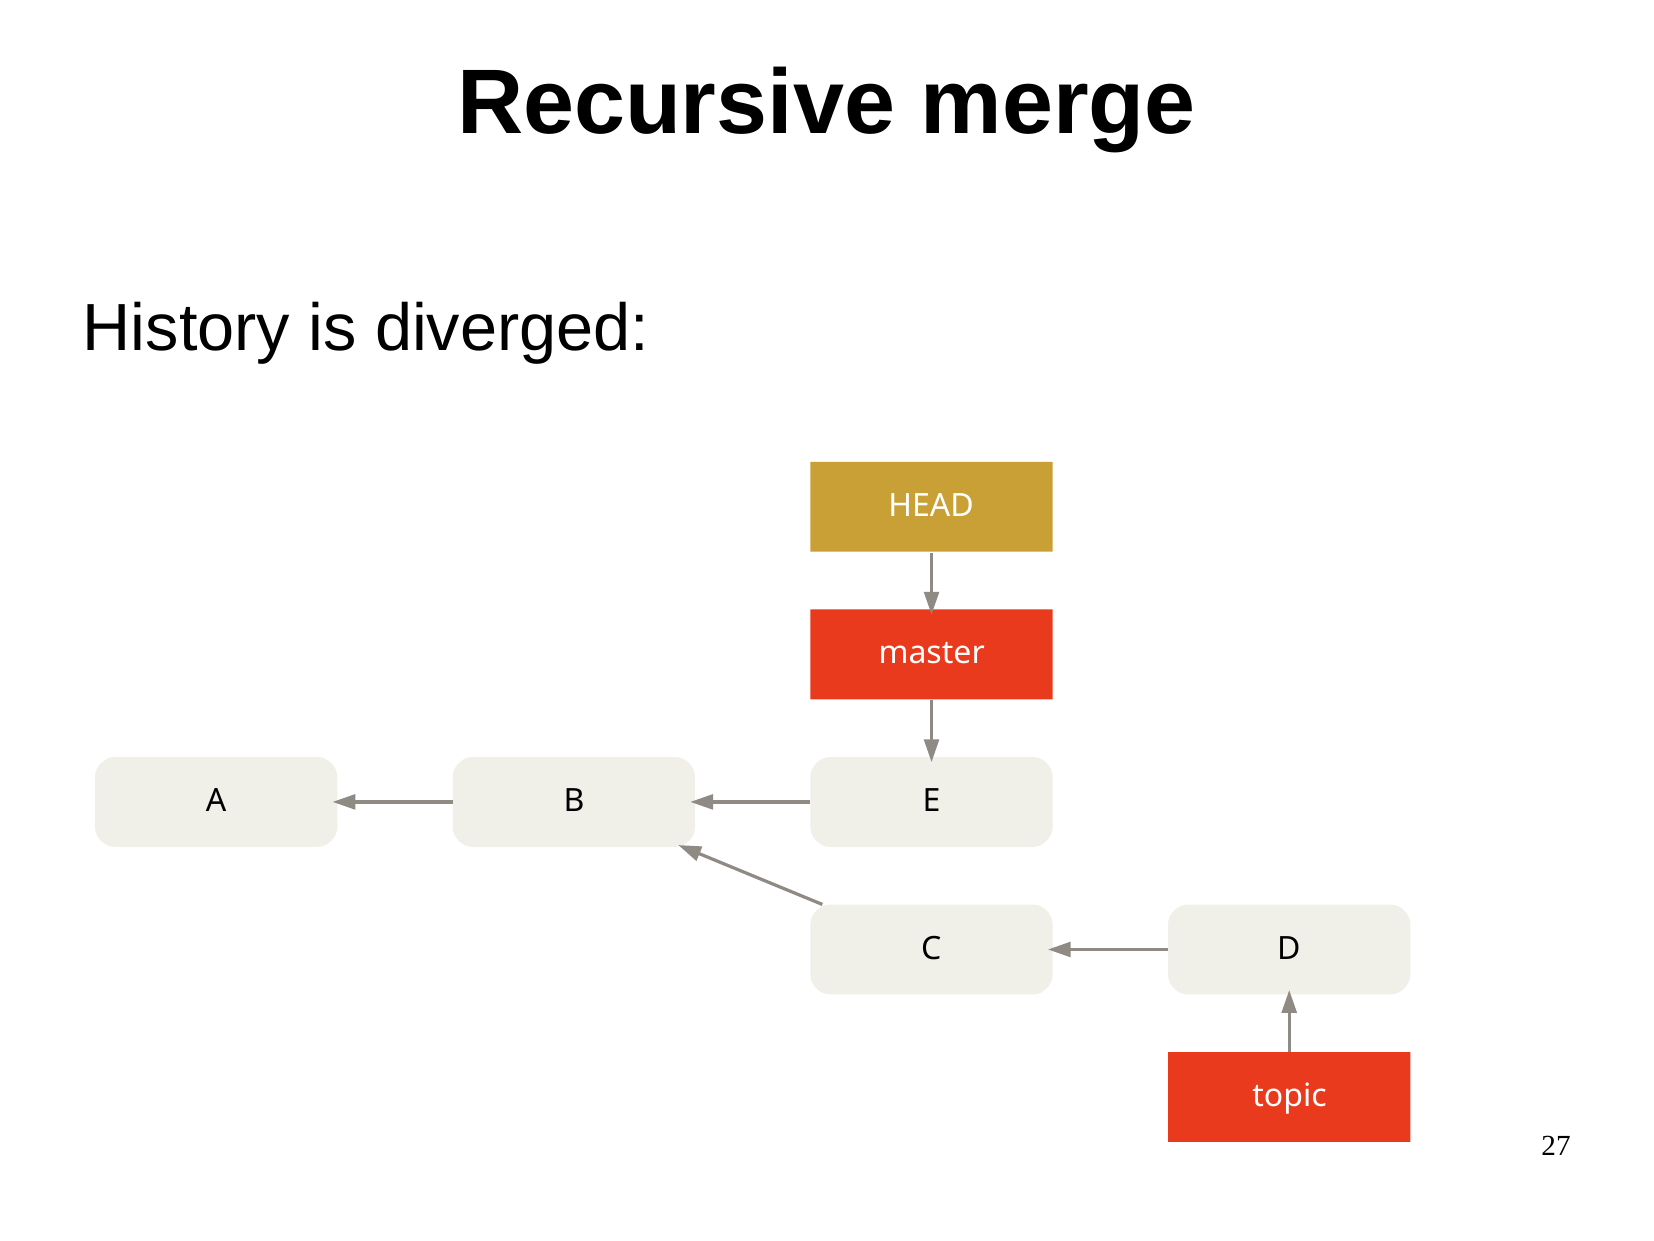

# Recursive merge
History is diverged:
27